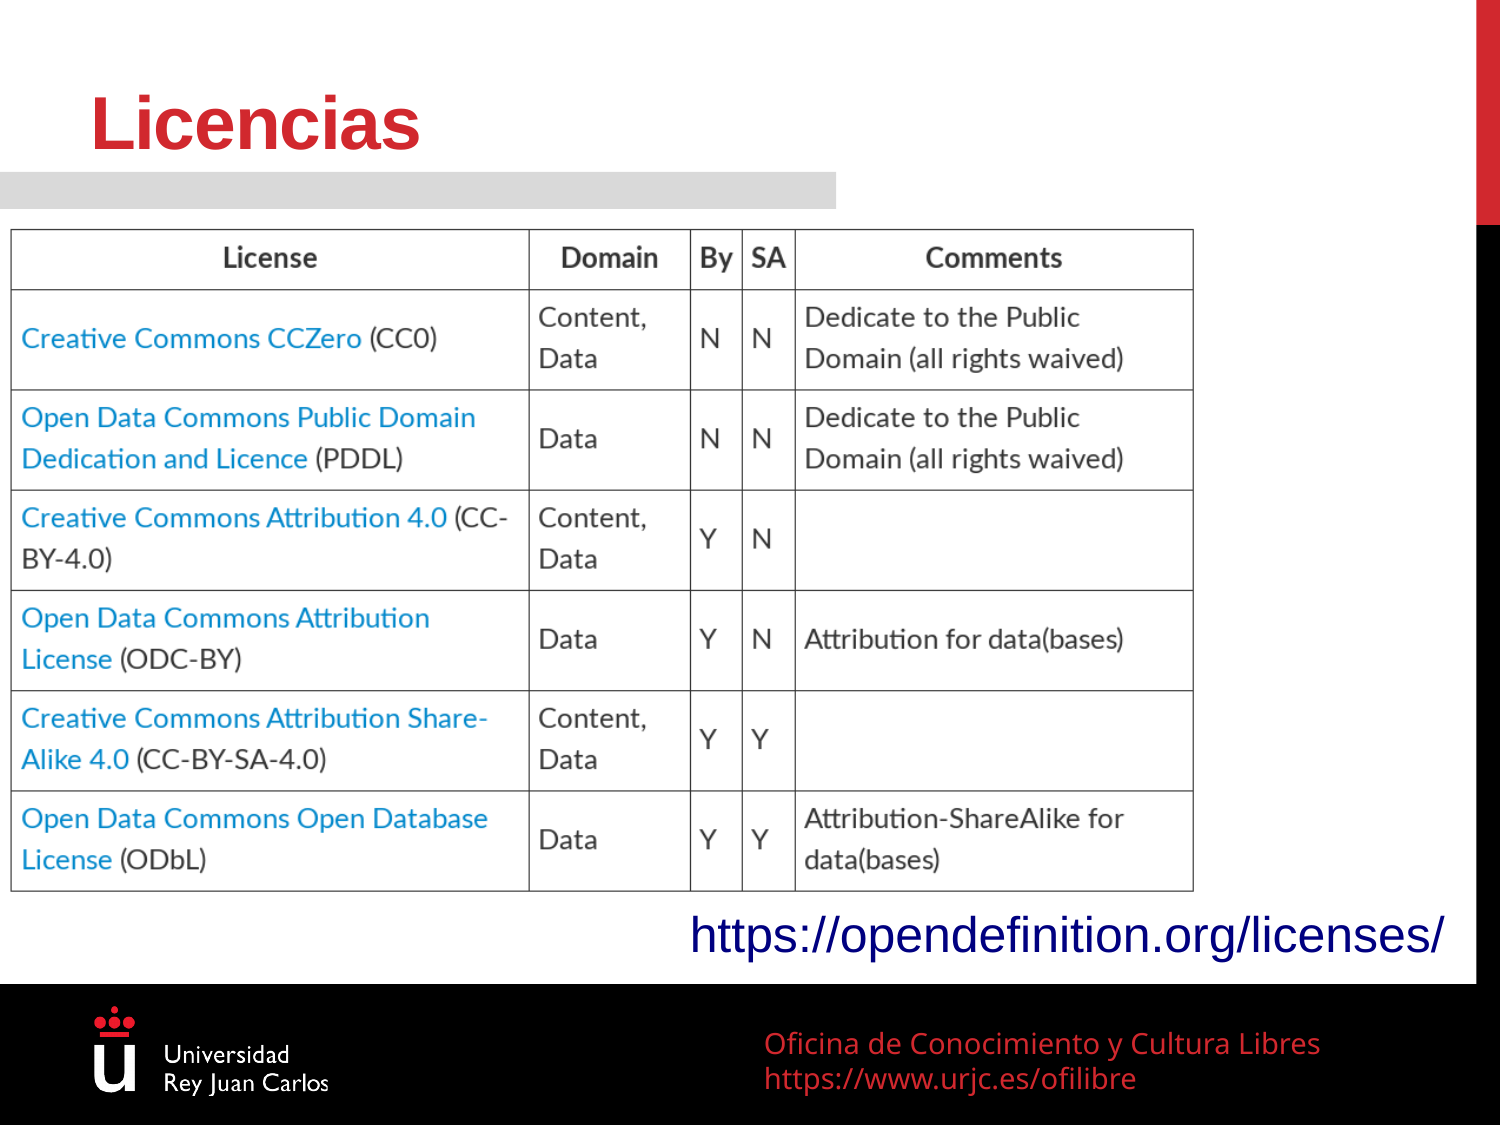

Licencias
#
https://opendefinition.org/licenses/
Oficina de Conocimiento y Cultura Libres
https://www.urjc.es/ofilibre